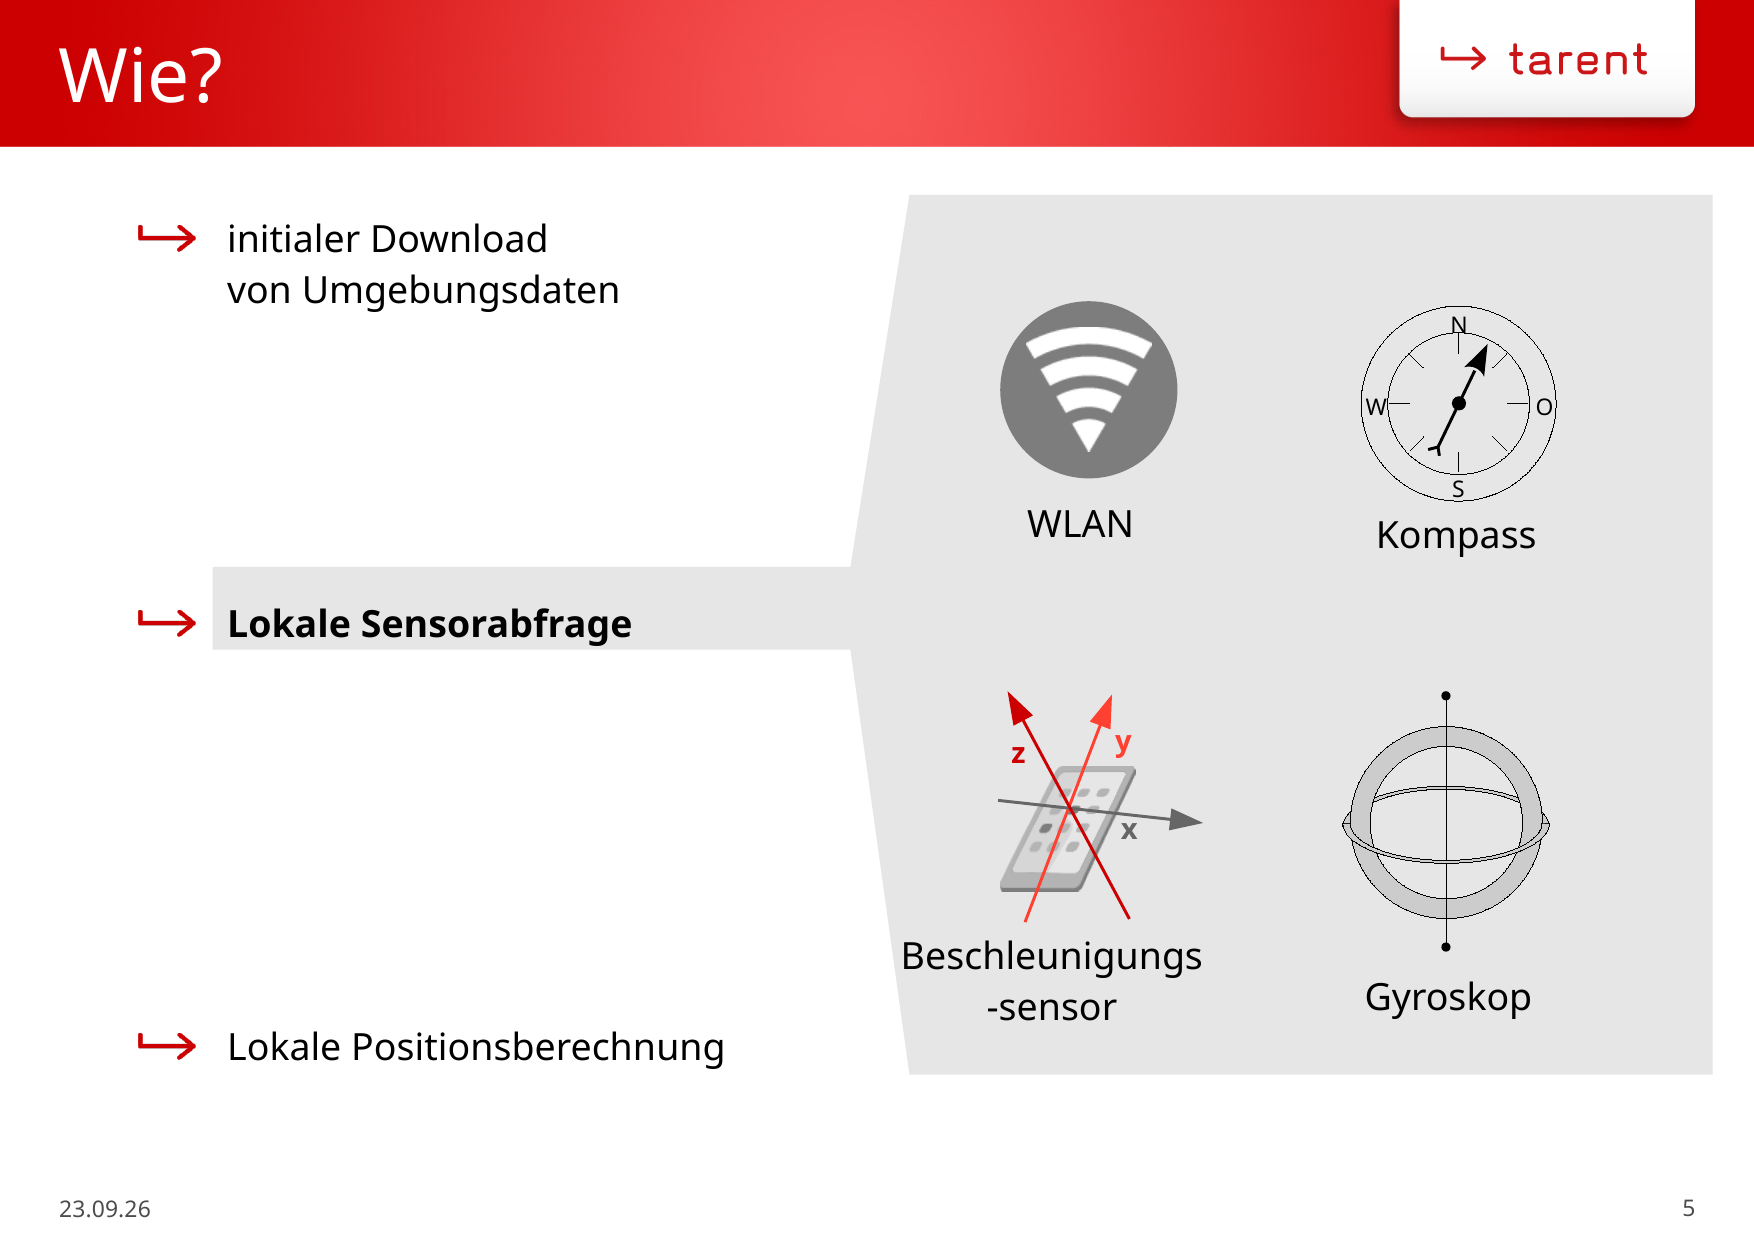

# Wie?
initialer Download
von Umgebungsdaten
Lokale Sensorabfrage
Lokale Positionsberechnung
WLAN
N
W
O
S
Kompass
y
z
x
Beschleunigungs
-sensor
Gyroskop